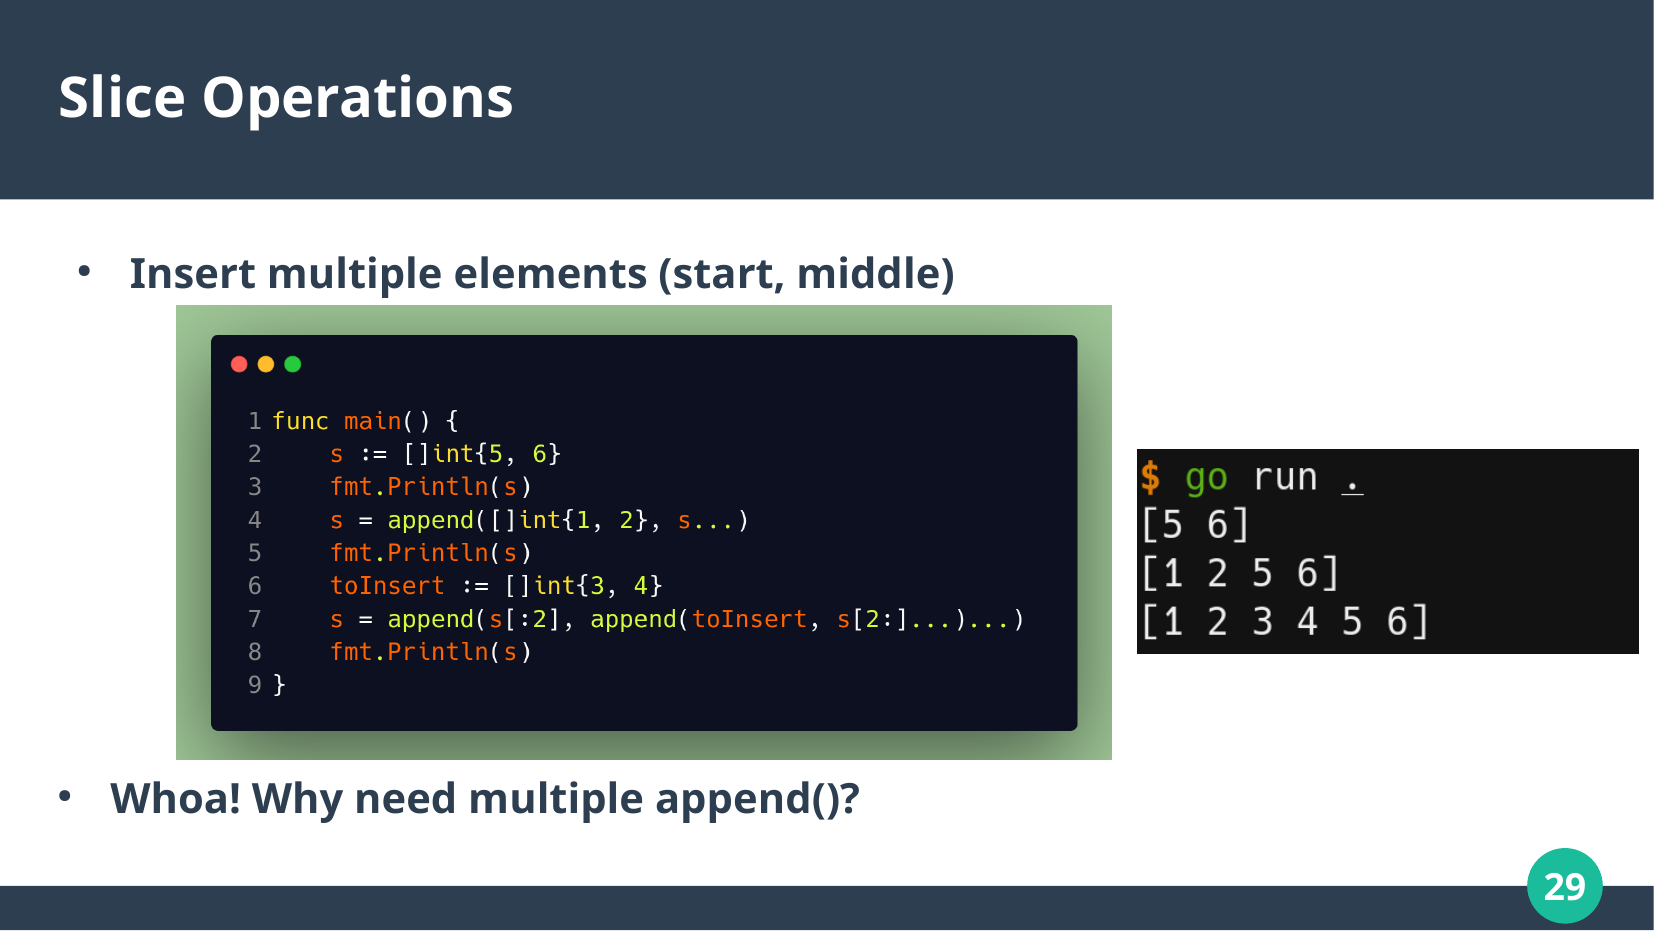

# Slice Operations
Insert multiple elements (start, middle)
Whoa! Why need multiple append()?